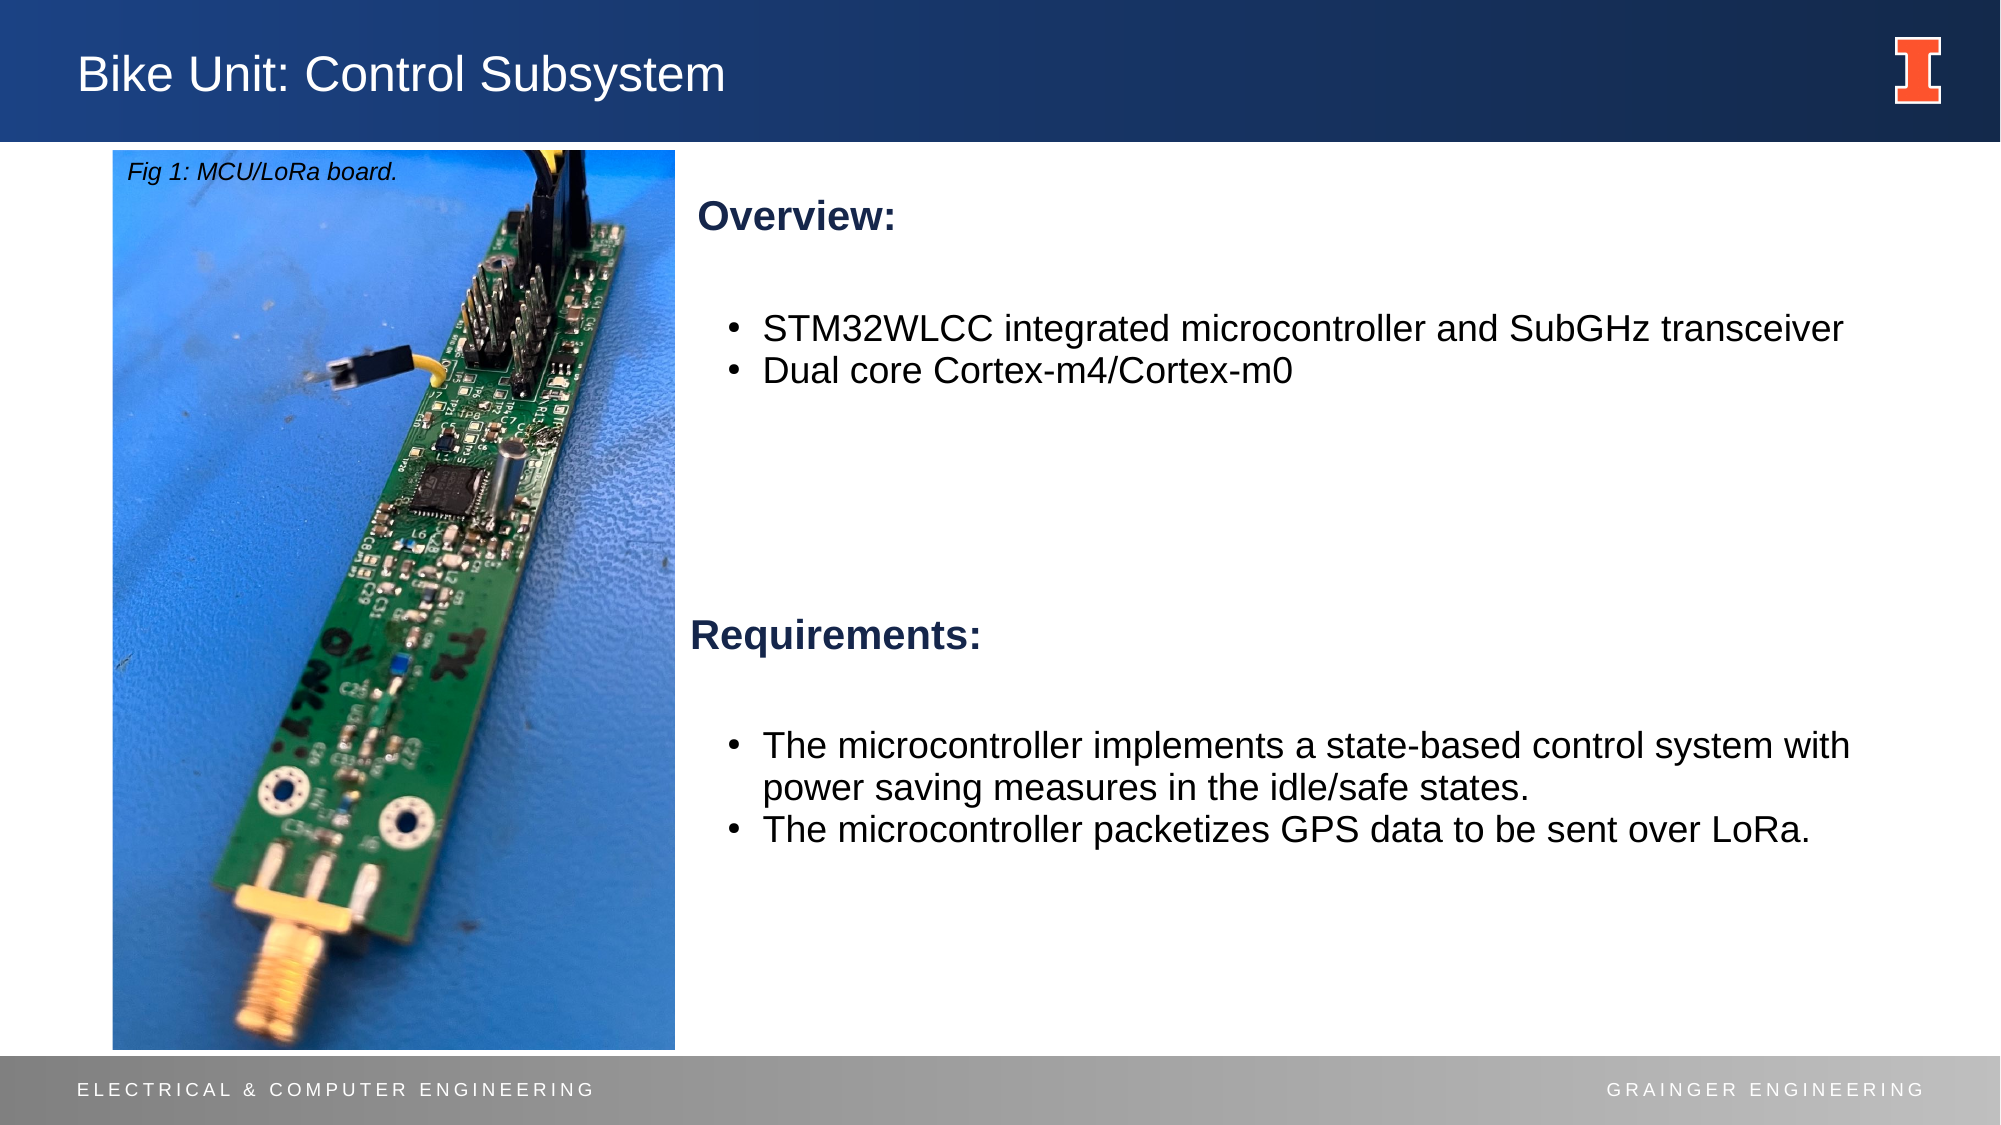

Bike Unit: Control Subsystem
Fig 1: MCU/LoRa board.
Overview:
STM32WLCC integrated microcontroller and SubGHz transceiver
Dual core Cortex-m4/Cortex-m0
Requirements:
The microcontroller implements a state-based control system with power saving measures in the idle/safe states.
The microcontroller packetizes GPS data to be sent over LoRa.
ELECTRICAL & COMPUTER ENGINEERING
GRAINGER ENGINEERING